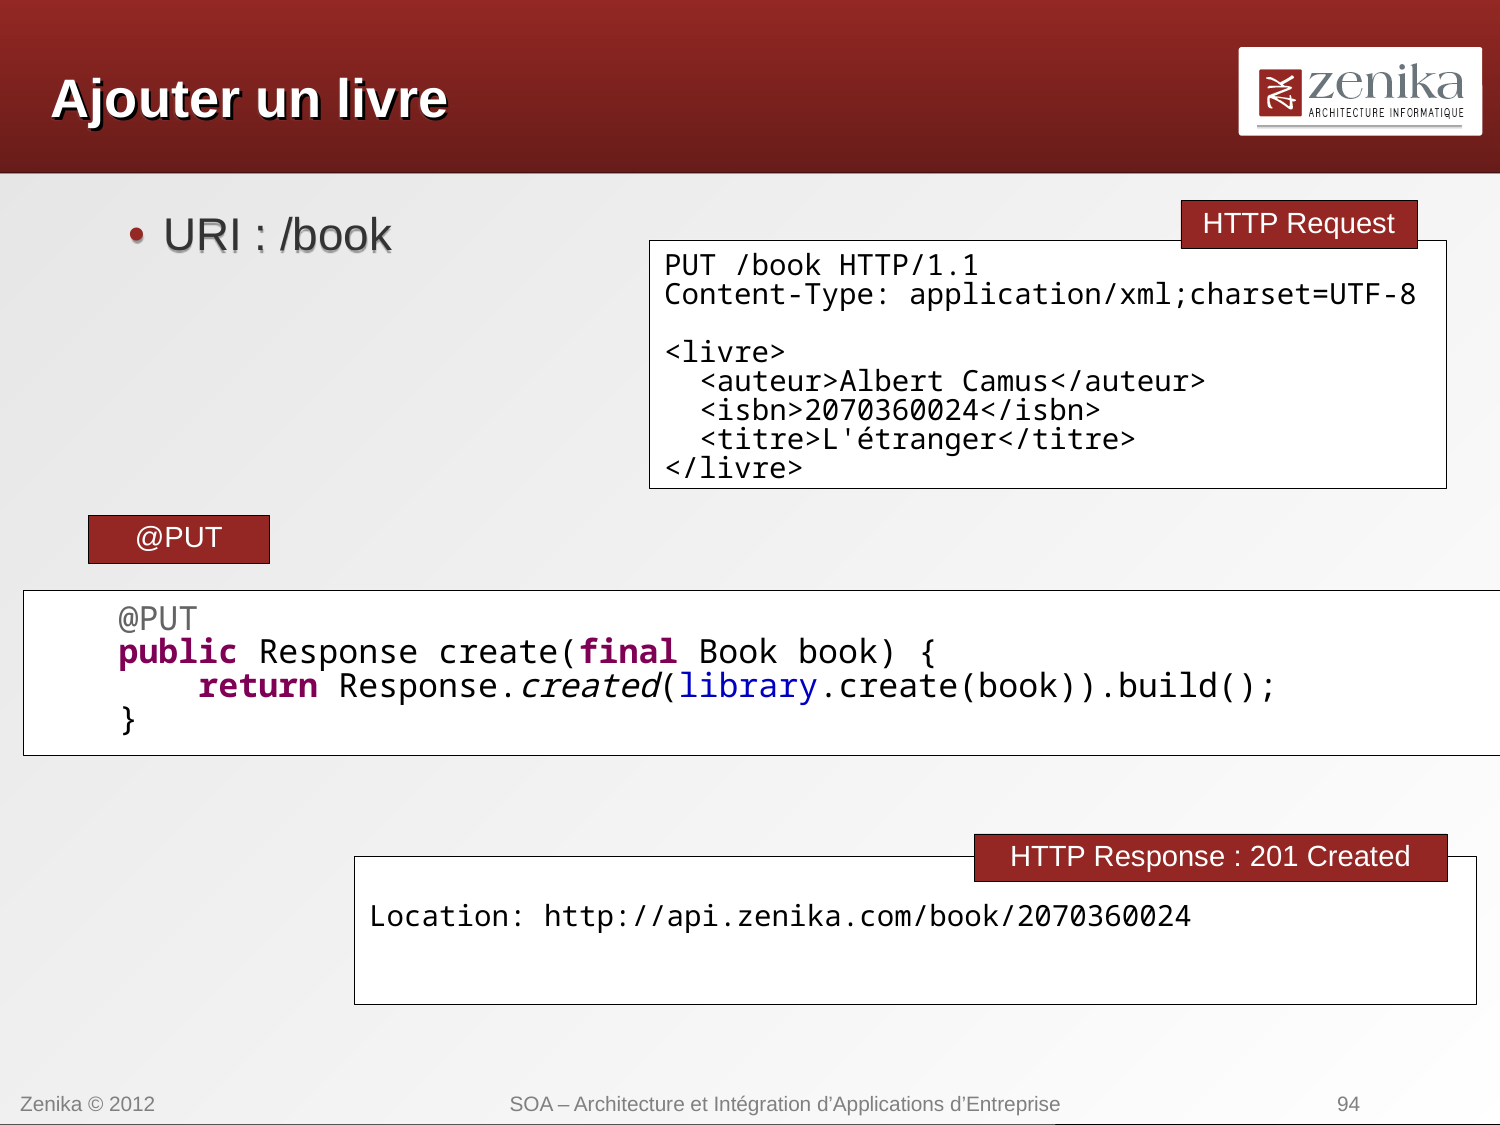

# Ajouter un livre
HTTP Request
URI : /book
PUT /book HTTP/1.1
Content-Type: application/xml;charset=UTF-8
<livre>
 <auteur>Albert Camus</auteur>
 <isbn>2070360024</isbn>
 <titre>L'étranger</titre>
</livre>
@PUT
 @PUT
 public Response create(final Book book) {
 return Response.created(library.create(book)).build();
 }
HTTP Response : 201 Created
Location: http://api.zenika.com/book/2070360024